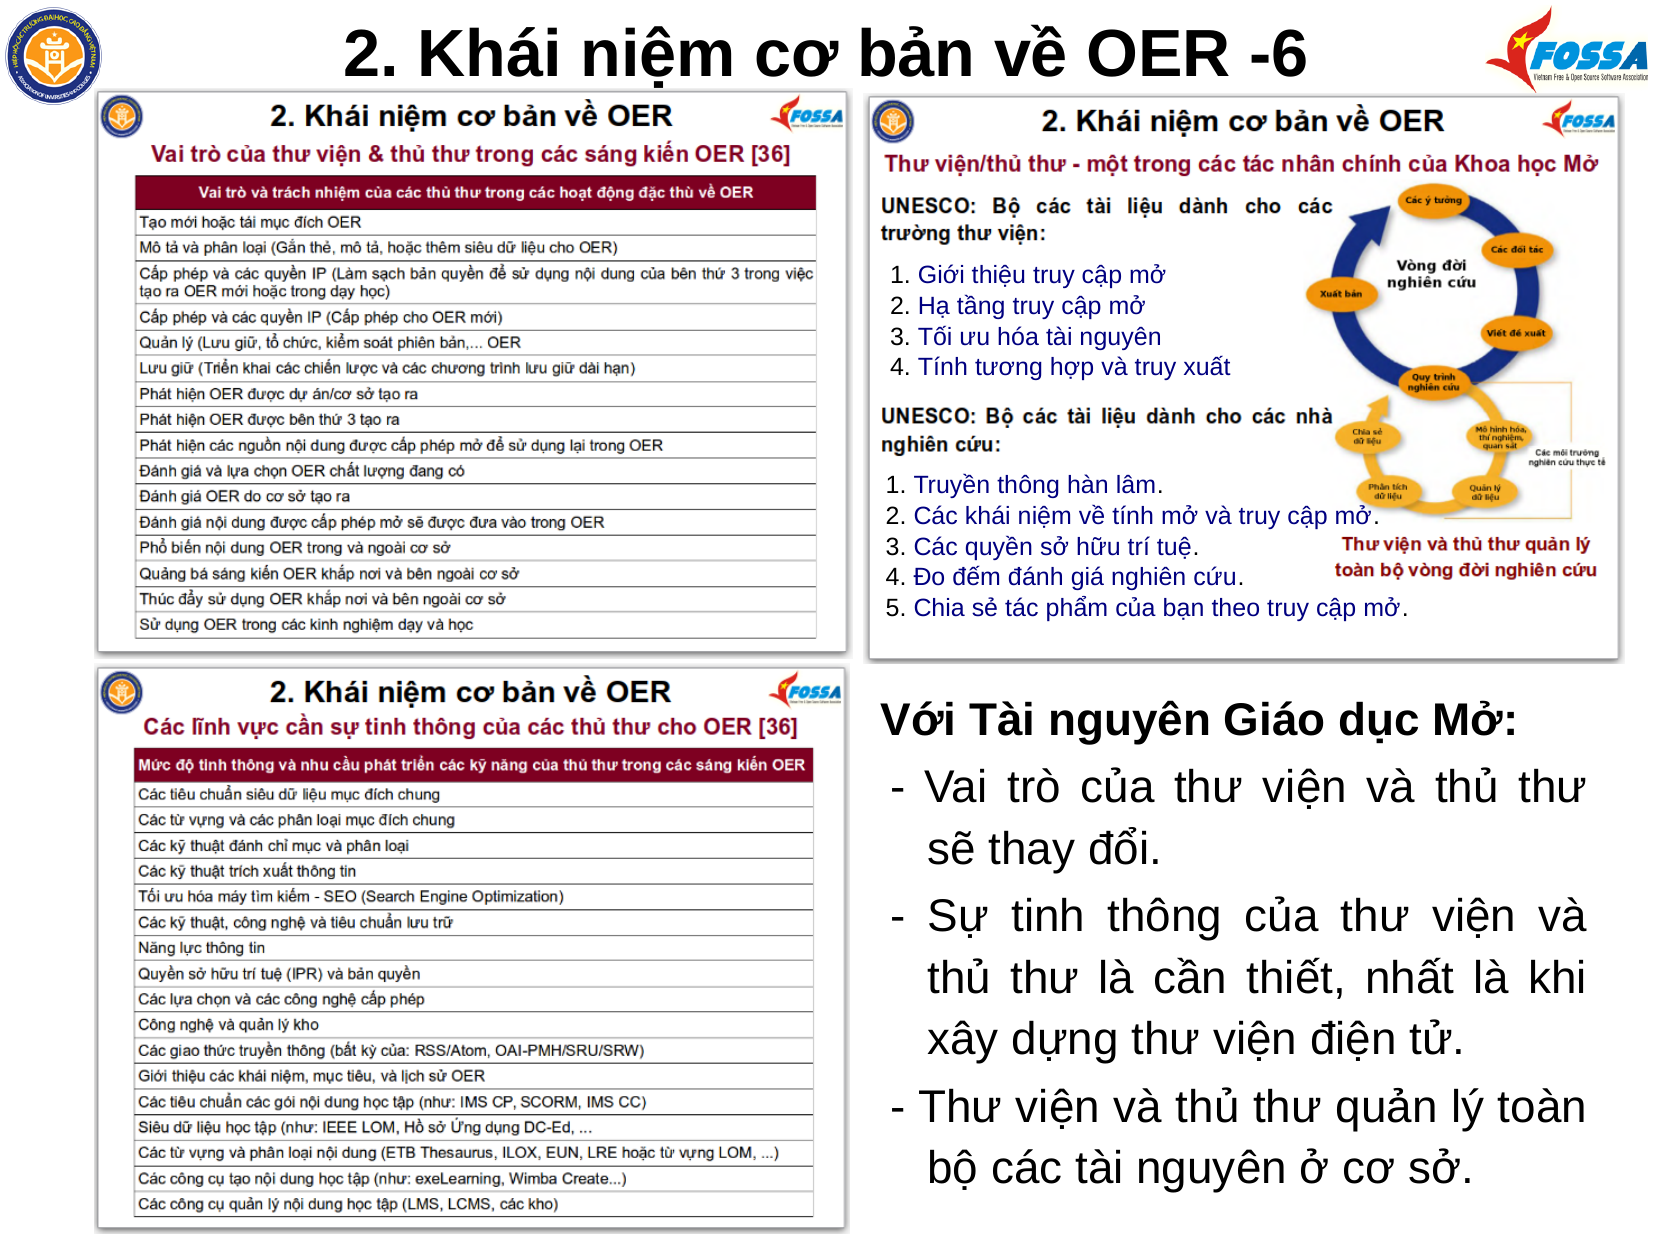

# 2. Khái niệm cơ bản về OER -6
1. Giới thiệu truy cập mở
2. Hạ tầng truy cập mở
3. Tối ưu hóa tài nguyên
4. Tính tương hợp và truy xuất
1. Truyền thông hàn lâm.
2. Các khái niệm về tính mở và truy cập mở.
3. Các quyền sở hữu trí tuệ.
4. Đo đếm đánh giá nghiên cứu.
5. Chia sẻ tác phẩm của bạn theo truy cập mở.
Với Tài nguyên Giáo dục Mở:
- Vai trò của thư viện và thủ thư sẽ thay đổi.
- Sự tinh thông của thư viện và thủ thư là cần thiết, nhất là khi xây dựng thư viện điện tử.
- Thư viện và thủ thư quản lý toàn bộ các tài nguyên ở cơ sở.